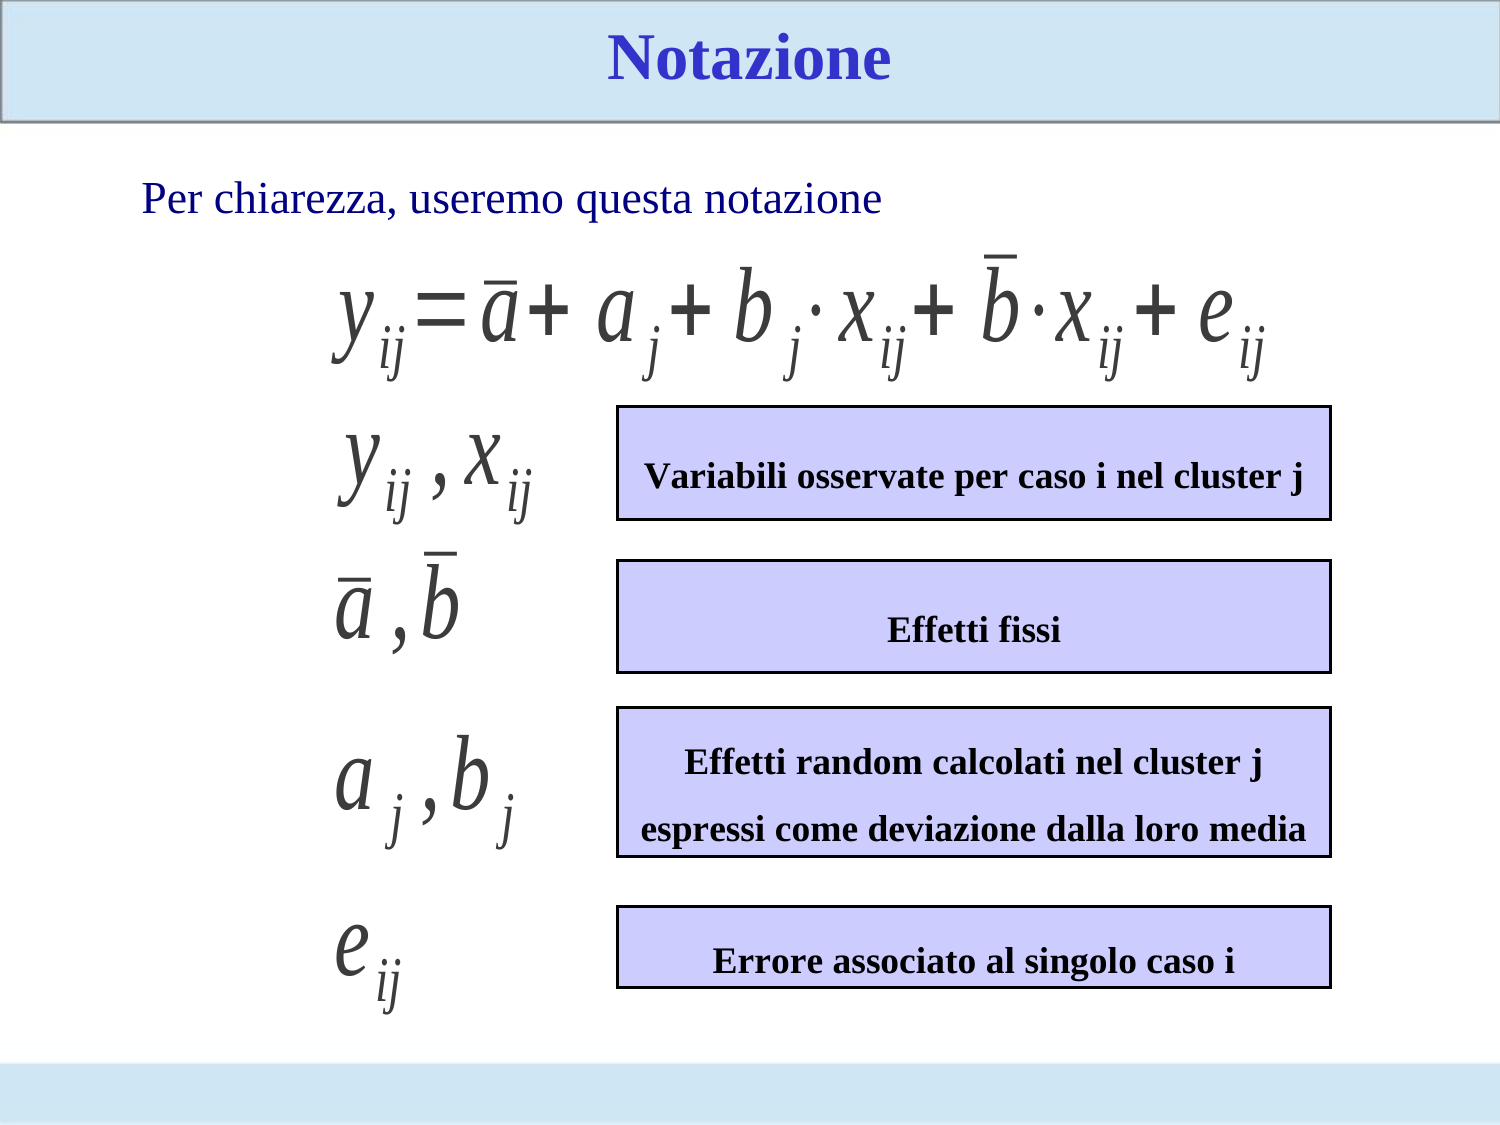

# Notazione
Per chiarezza, useremo questa notazione
Variabili osservate per caso i nel cluster j
Effetti fissi
Effetti random calcolati nel cluster j espressi come deviazione dalla loro media
Errore associato al singolo caso i
34